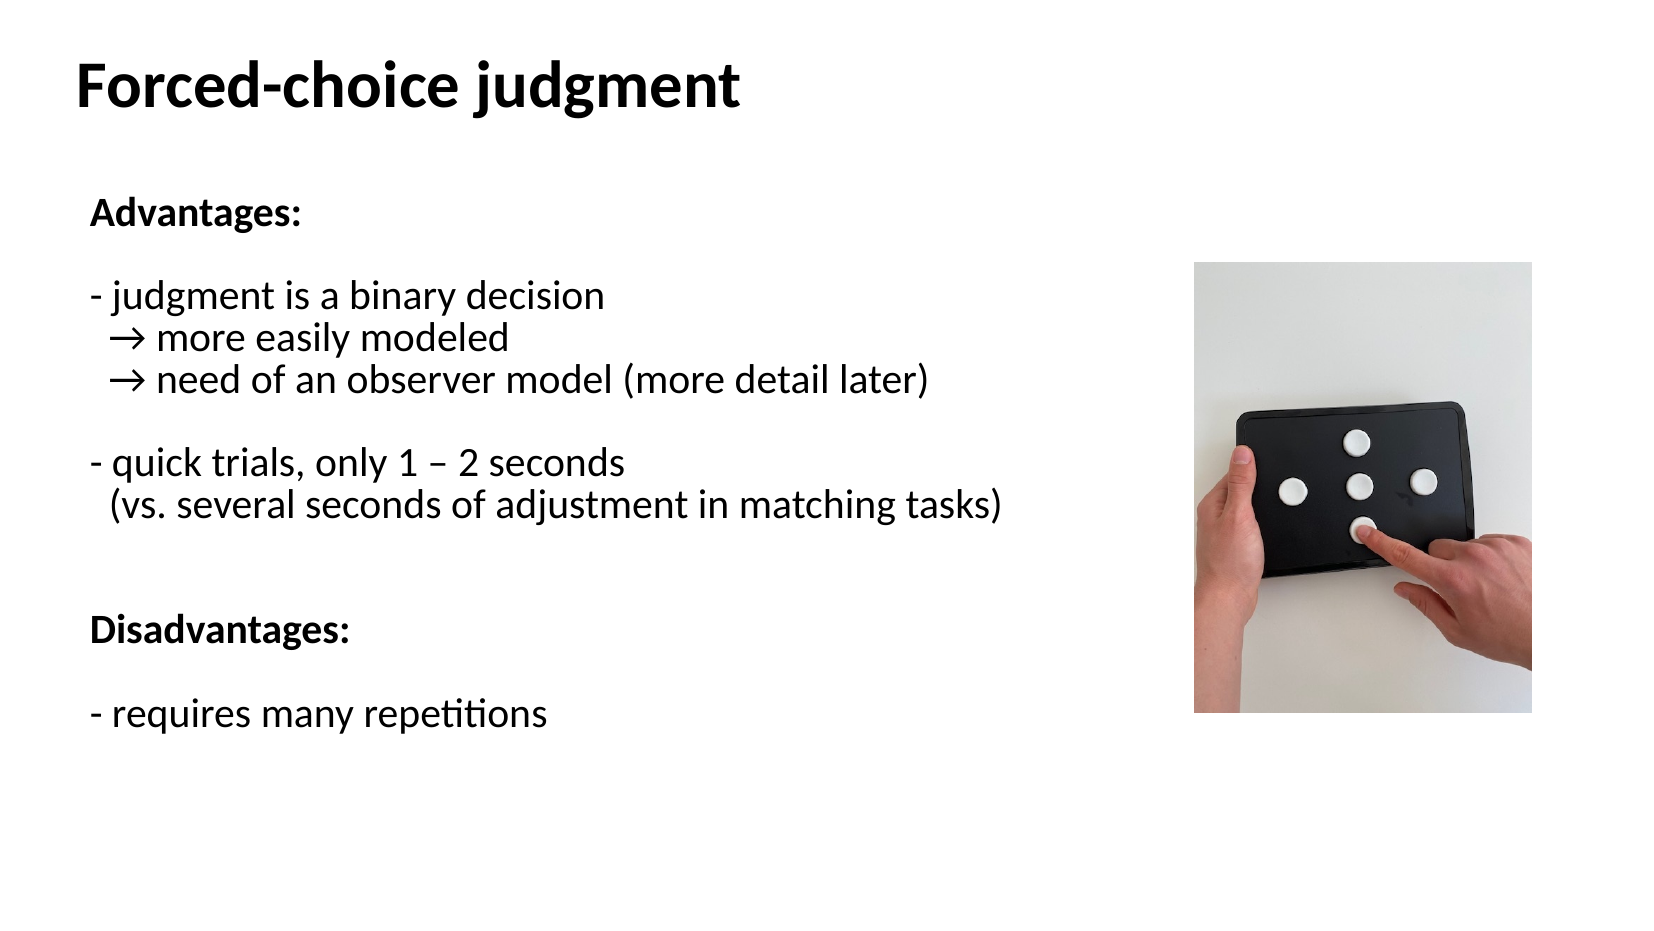

# Forced-choice judgment
Advantages:
- judgment is a binary decision
 → more easily modeled
 → need of an observer model (more detail later)
- quick trials, only 1 – 2 seconds
 (vs. several seconds of adjustment in matching tasks)
Disadvantages:
- requires many repetitions